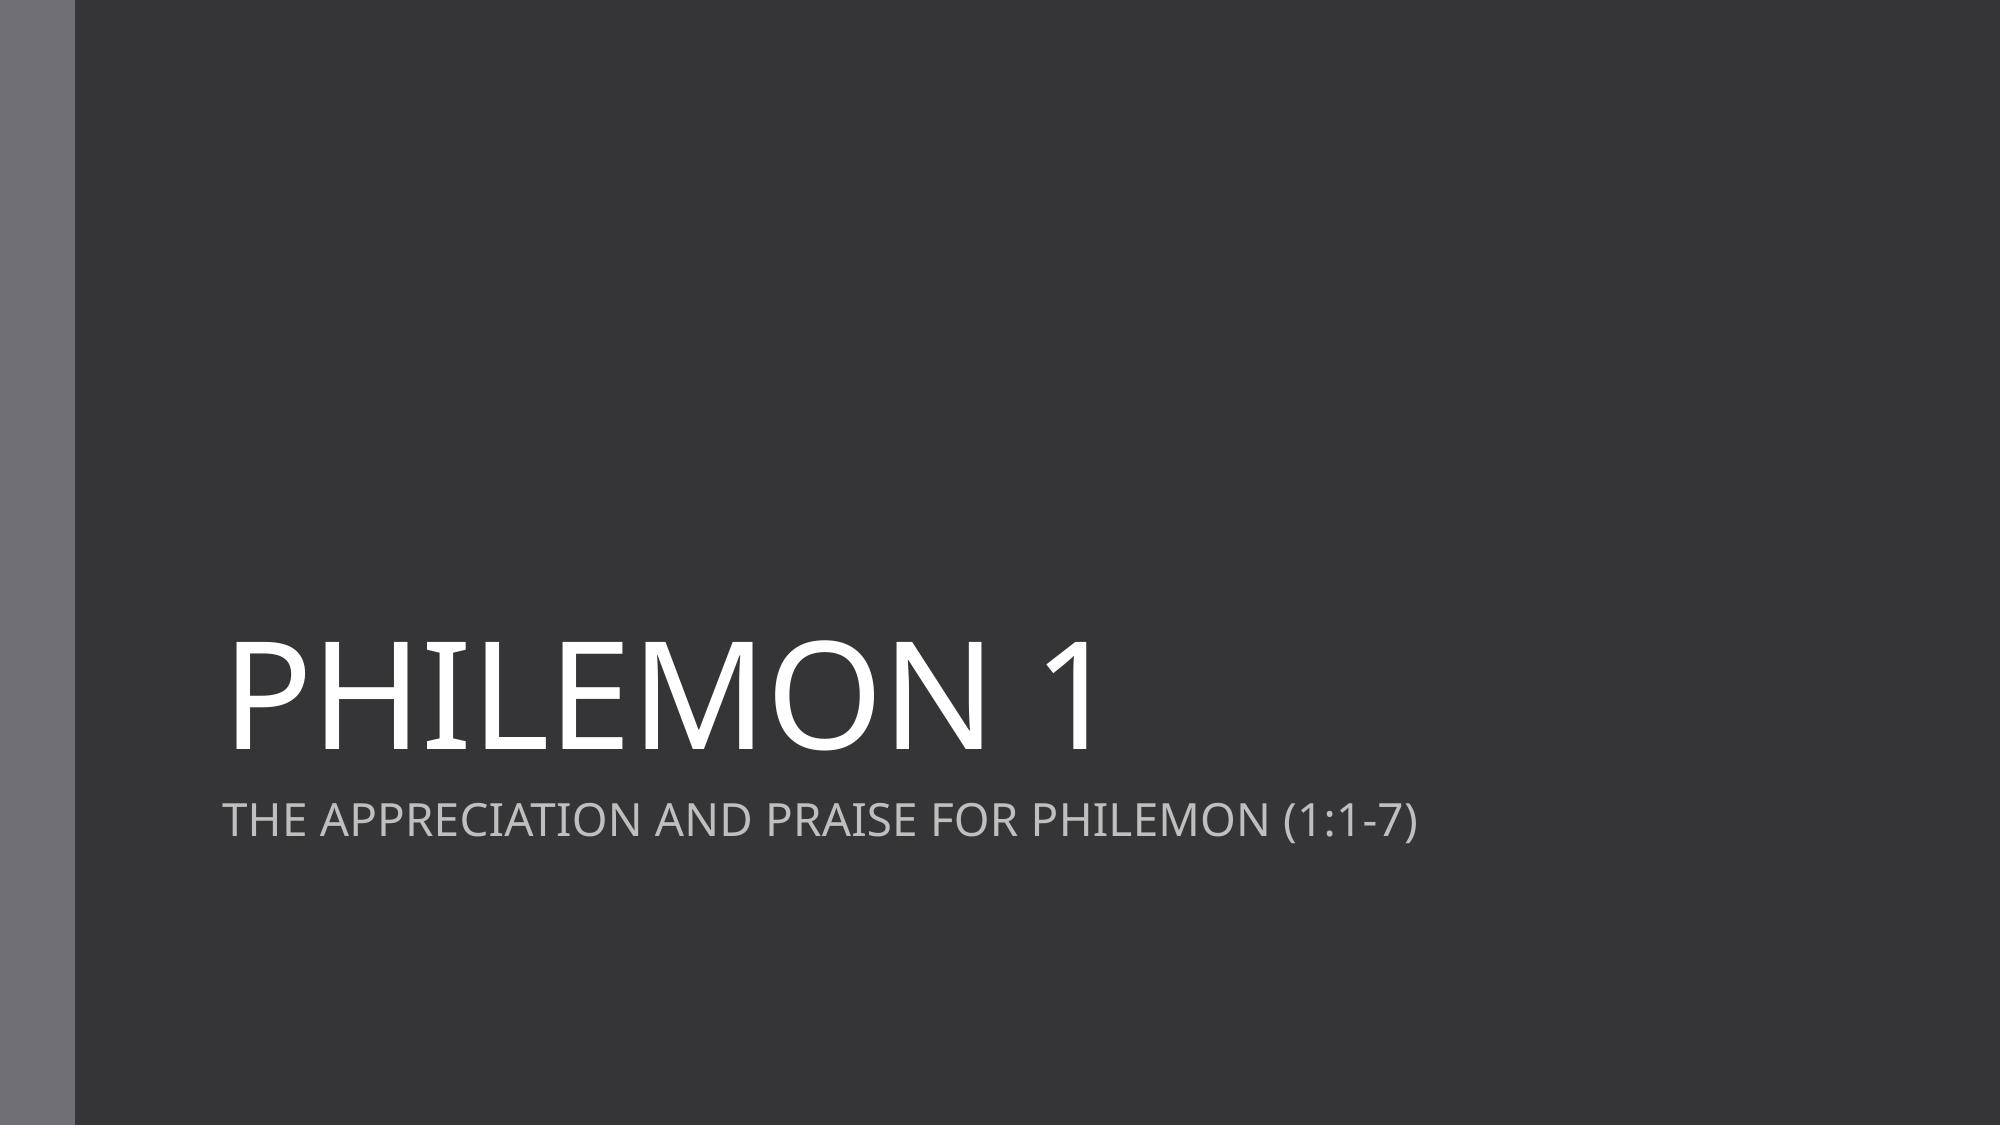

# PHILEMON 1
THE APPRECIATION AND PRAISE FOR PHILEMON (1:1-7)